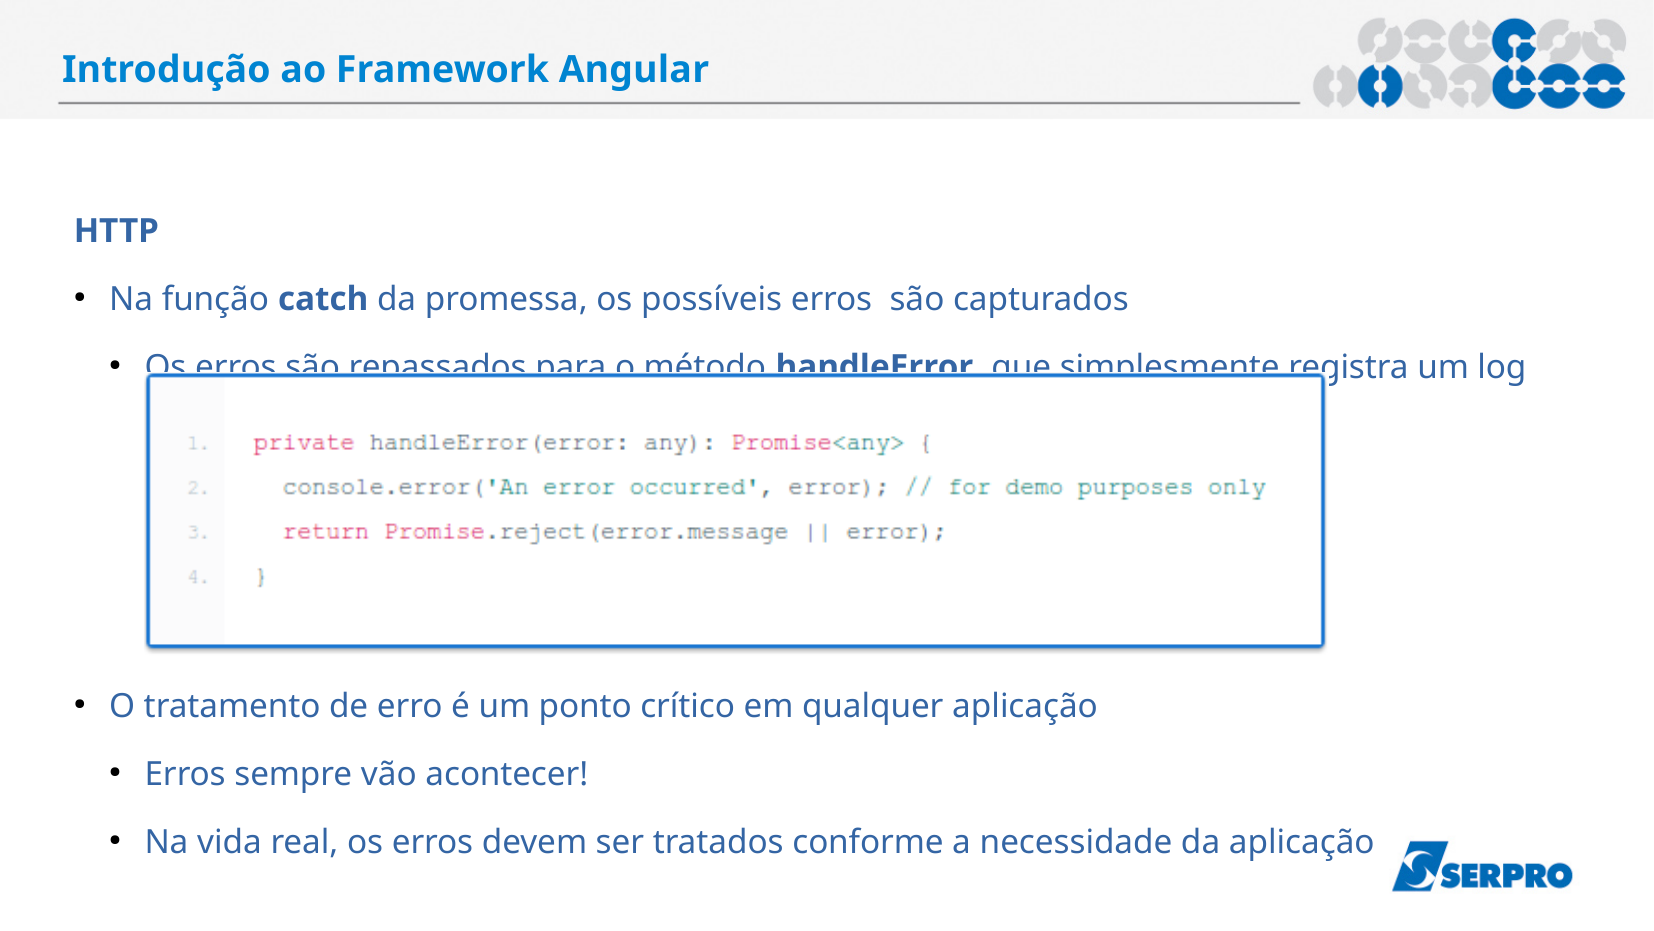

Introdução ao Framework Angular
HTTP
Na função catch da promessa, os possíveis erros são capturados
Os erros são repassados para o método handleError, que simplesmente registra um log
O tratamento de erro é um ponto crítico em qualquer aplicação
Erros sempre vão acontecer!
Na vida real, os erros devem ser tratados conforme a necessidade da aplicação